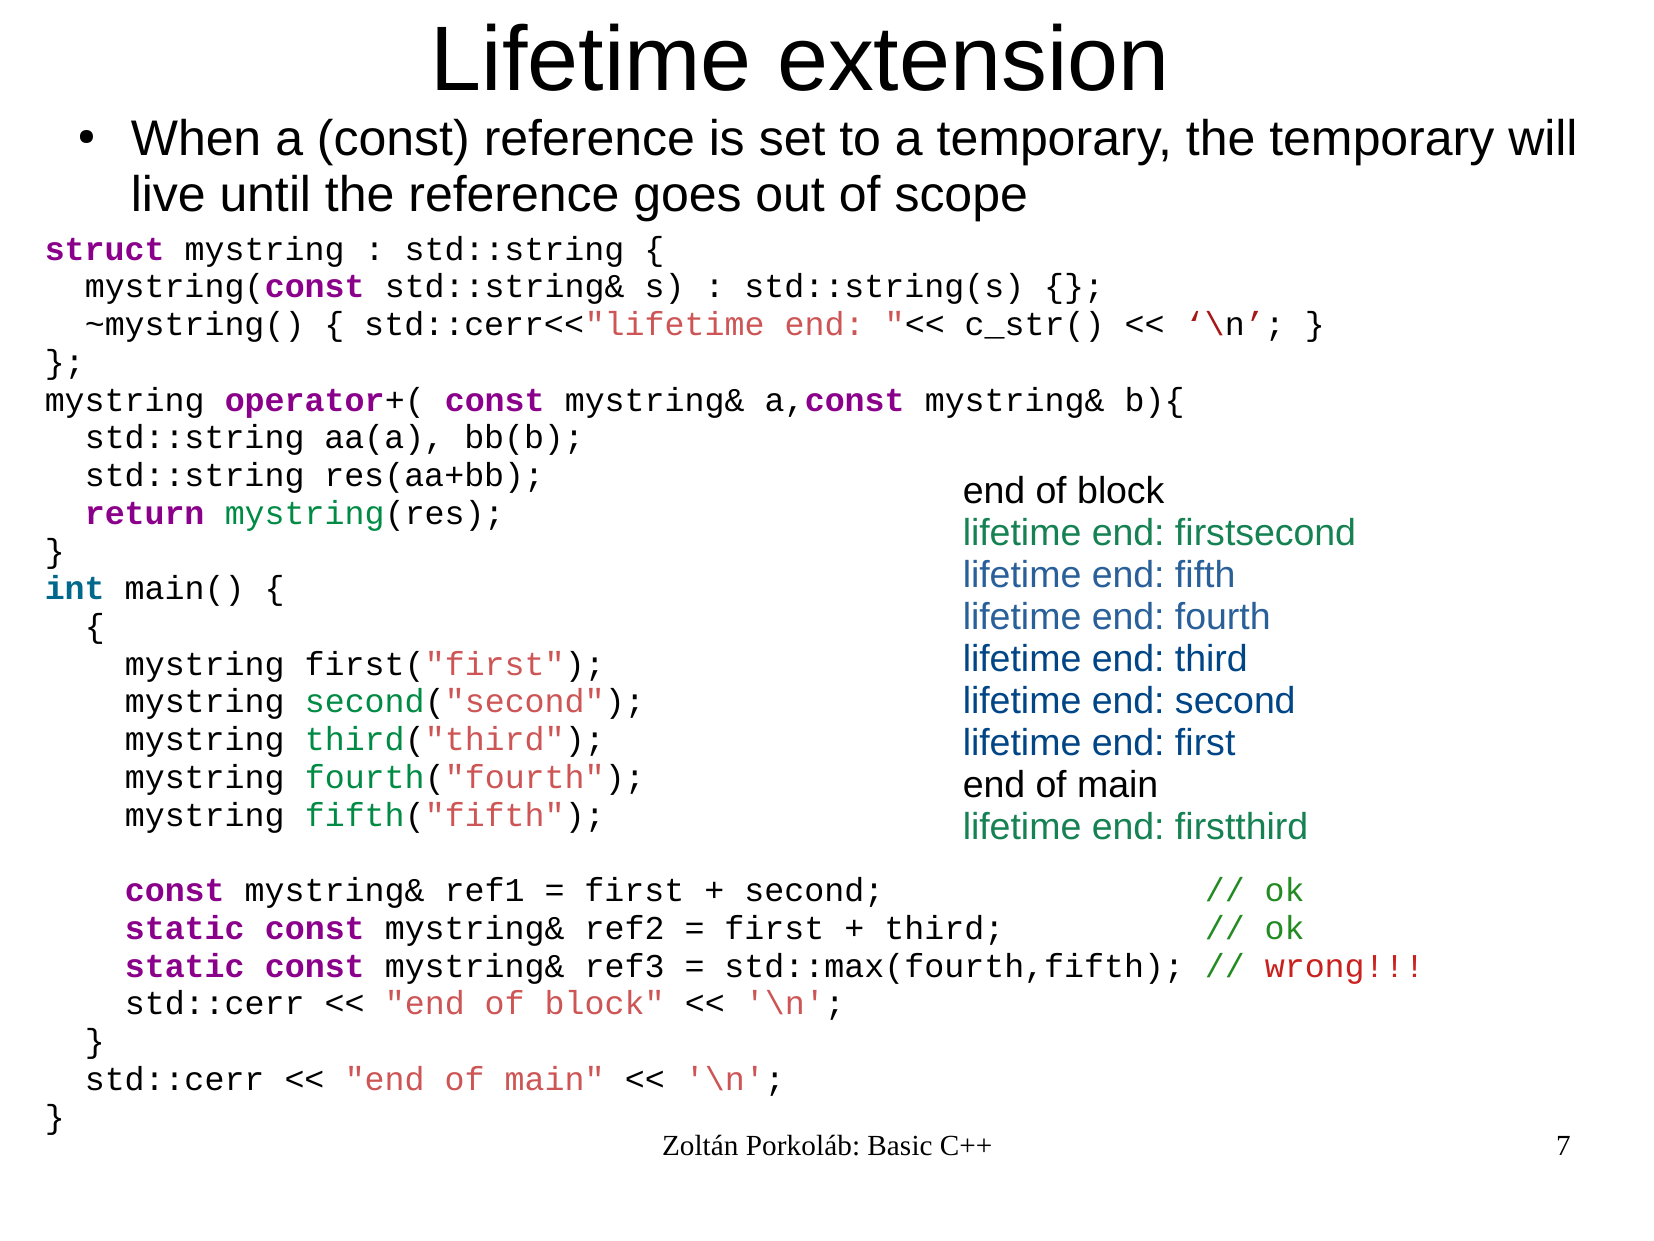

# Lifetime extension
When a (const) reference is set to a temporary, the temporary will live until the reference goes out of scope
struct mystring : std::string {
 mystring(const std::string& s) : std::string(s) {};
 ~mystring() { std::cerr<<"lifetime end: "<< c_str() << ‘\n’; }
};
mystring operator+( const mystring& a,const mystring& b){
 std::string aa(a), bb(b);
 std::string res(aa+bb);
 return mystring(res);
}
int main() {
 {
 mystring first("first");
 mystring second("second");
 mystring third("third");
 mystring fourth("fourth");
 mystring fifth("fifth");
 const mystring& ref1 = first + second; // ok
 static const mystring& ref2 = first + third; // ok
 static const mystring& ref3 = std::max(fourth,fifth); // wrong!!!
 std::cerr << "end of block" << '\n';
 }
 std::cerr << "end of main" << '\n';
}
end of block
lifetime end: firstsecond
lifetime end: fifth
lifetime end: fourth
lifetime end: third
lifetime end: second
lifetime end: first
end of main
lifetime end: firstthird
Zoltán Porkoláb: Basic C++
7